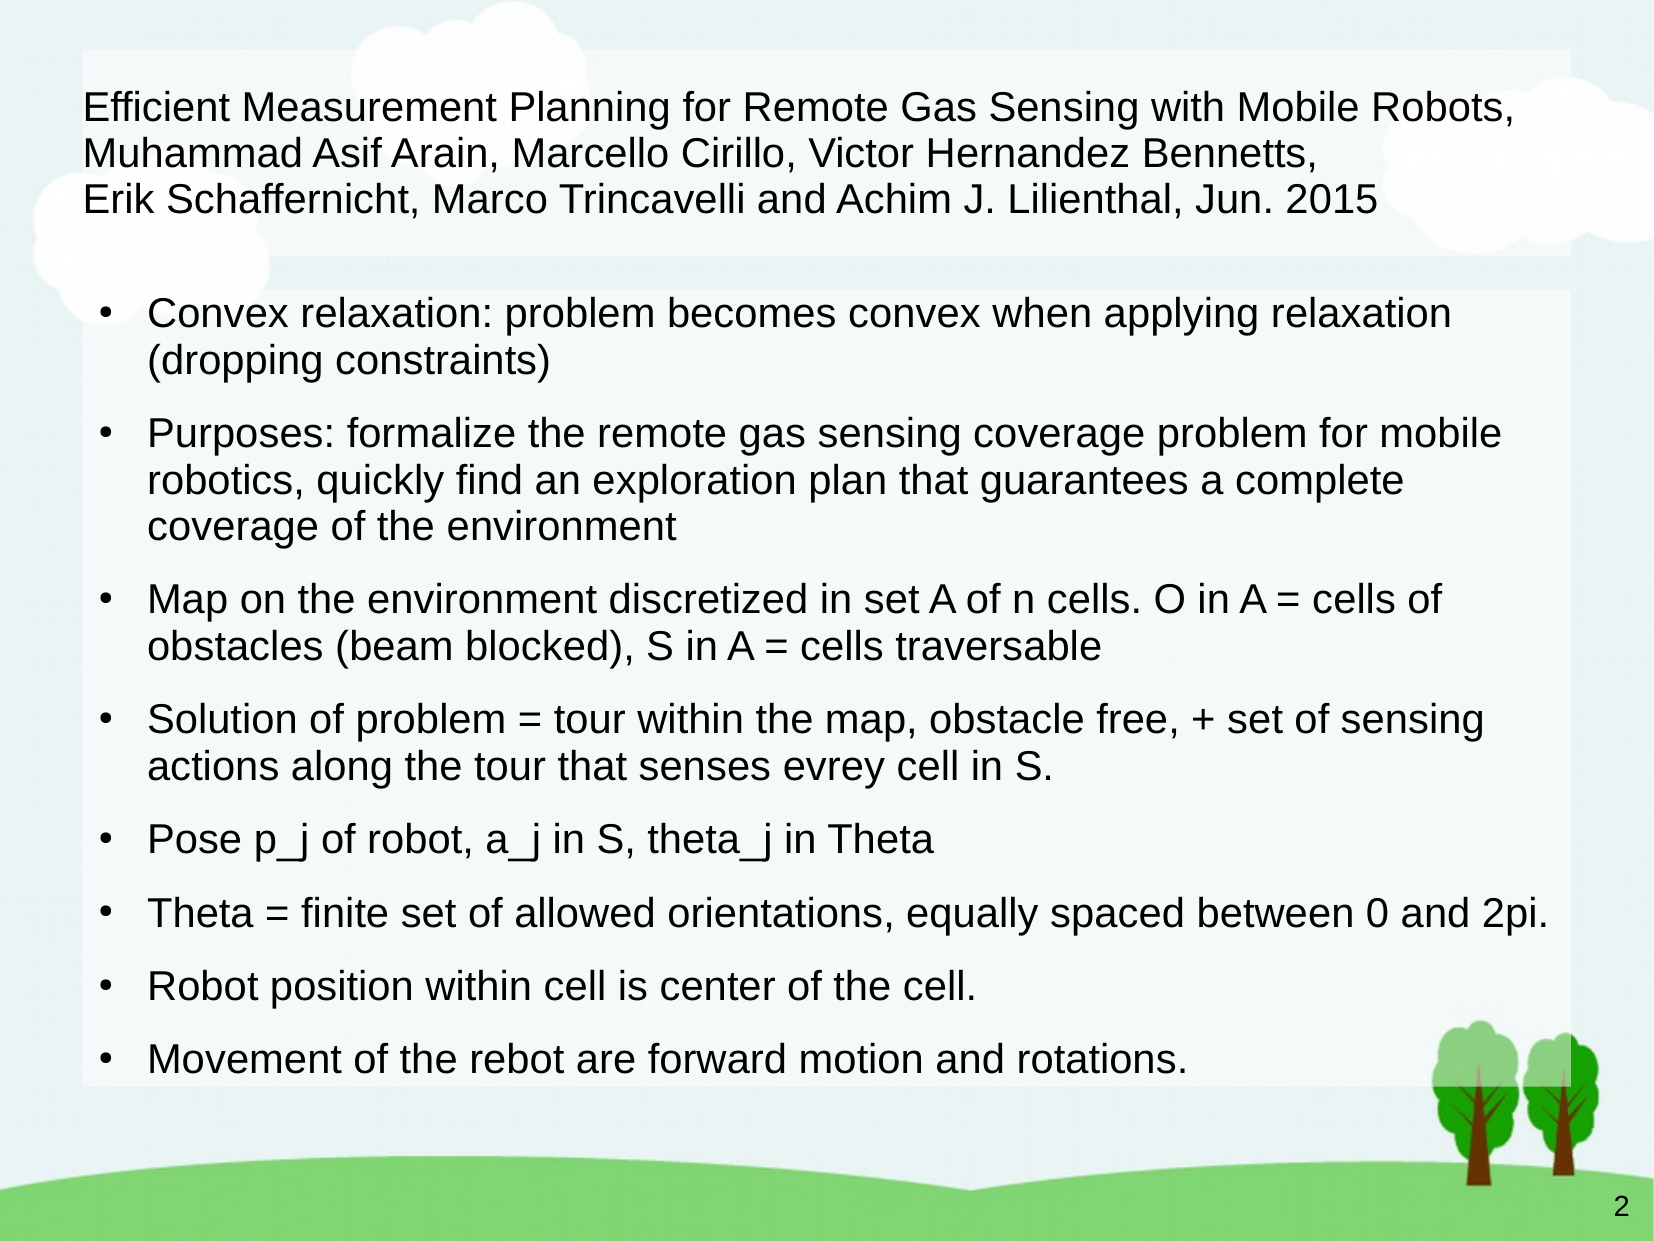

# Efficient Measurement Planning for Remote Gas Sensing with Mobile Robots, Muhammad Asif Arain, Marcello Cirillo, Victor Hernandez Bennetts, Erik Schaffernicht, Marco Trincavelli and Achim J. Lilienthal, Jun. 2015
Convex relaxation: problem becomes convex when applying relaxation (dropping constraints)
Purposes: formalize the remote gas sensing coverage problem for mobile robotics, quickly find an exploration plan that guarantees a complete coverage of the environment
Map on the environment discretized in set A of n cells. O in A = cells of obstacles (beam blocked), S in A = cells traversable
Solution of problem = tour within the map, obstacle free, + set of sensing actions along the tour that senses evrey cell in S.
Pose p_j of robot, a_j in S, theta_j in Theta
Theta = finite set of allowed orientations, equally spaced between 0 and 2pi.
Robot position within cell is center of the cell.
Movement of the rebot are forward motion and rotations.
2